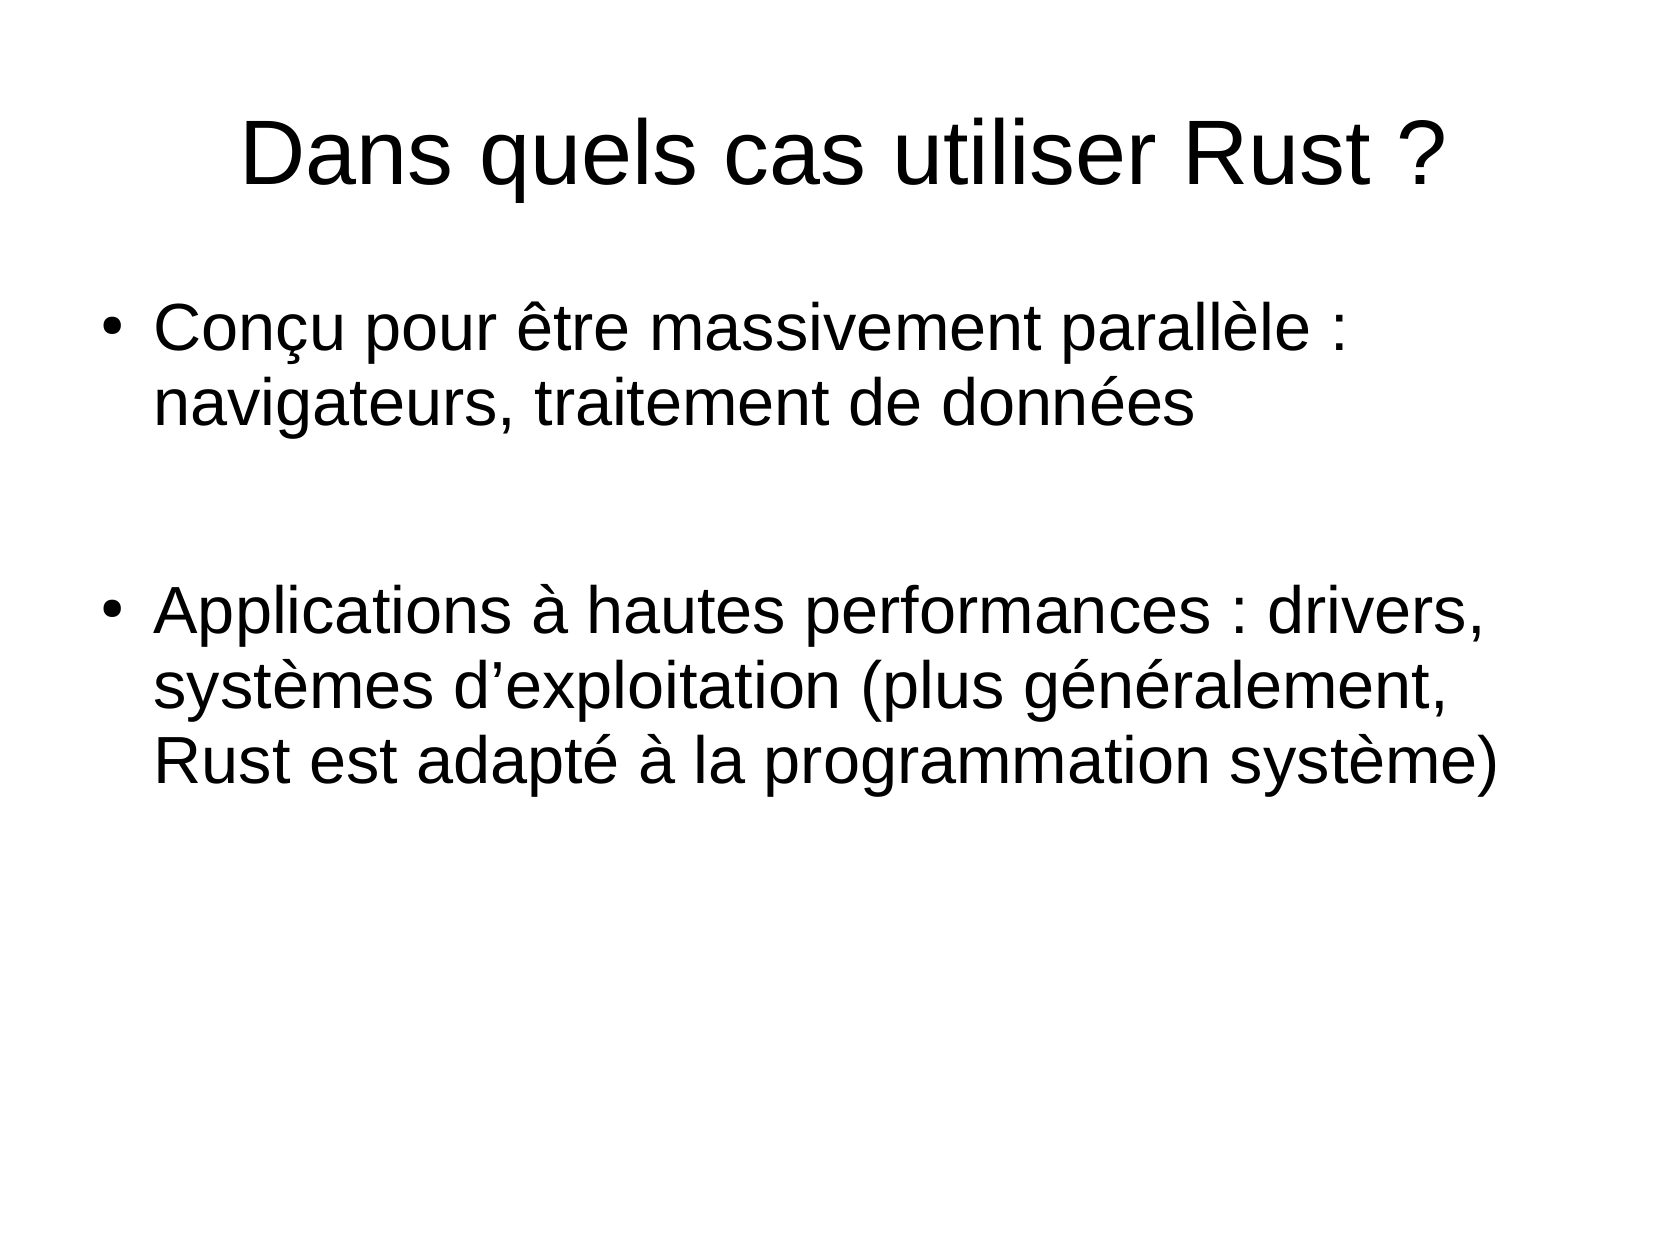

# Dans quels cas utiliser Rust ?
Conçu pour être massivement parallèle : navigateurs, traitement de données
Applications à hautes performances : drivers, systèmes d’exploitation (plus généralement, Rust est adapté à la programmation système)